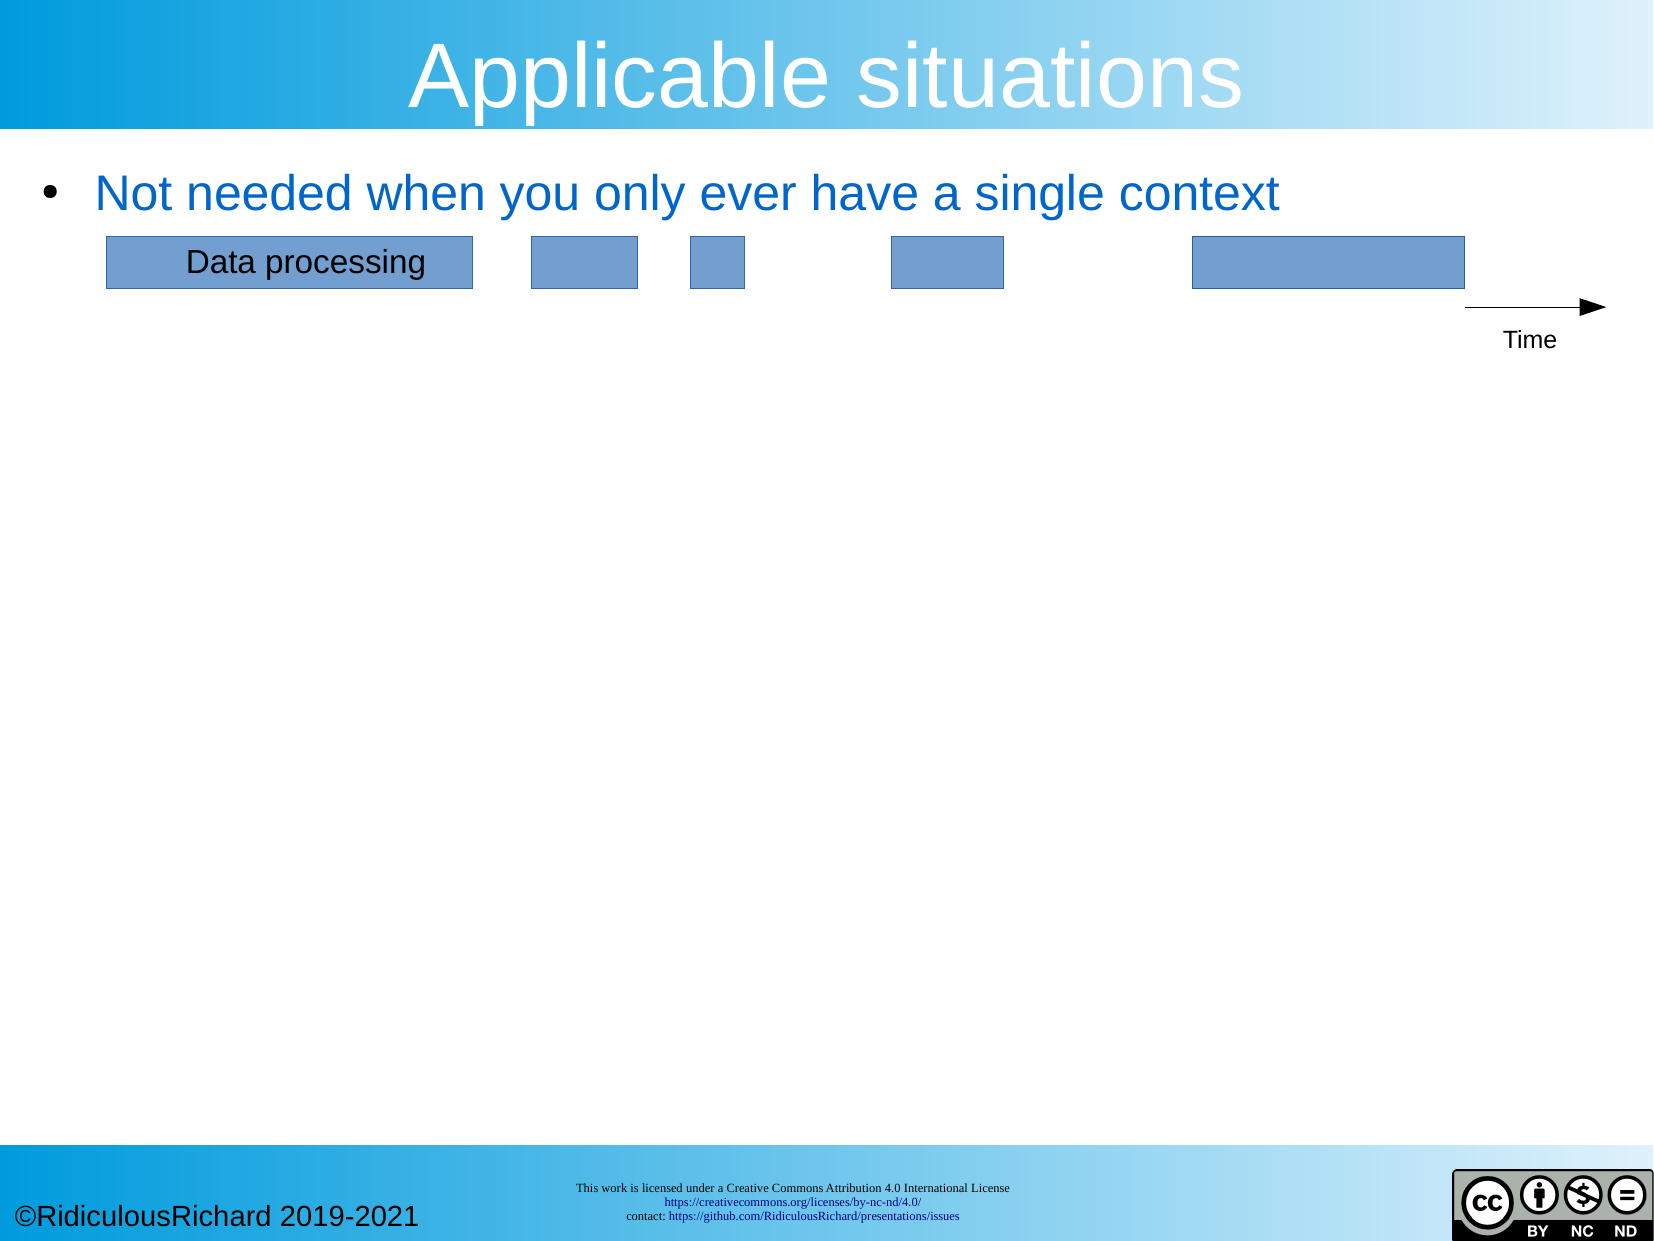

# Applicable situations
Not needed when you only ever have a single context
 Data processing
Time